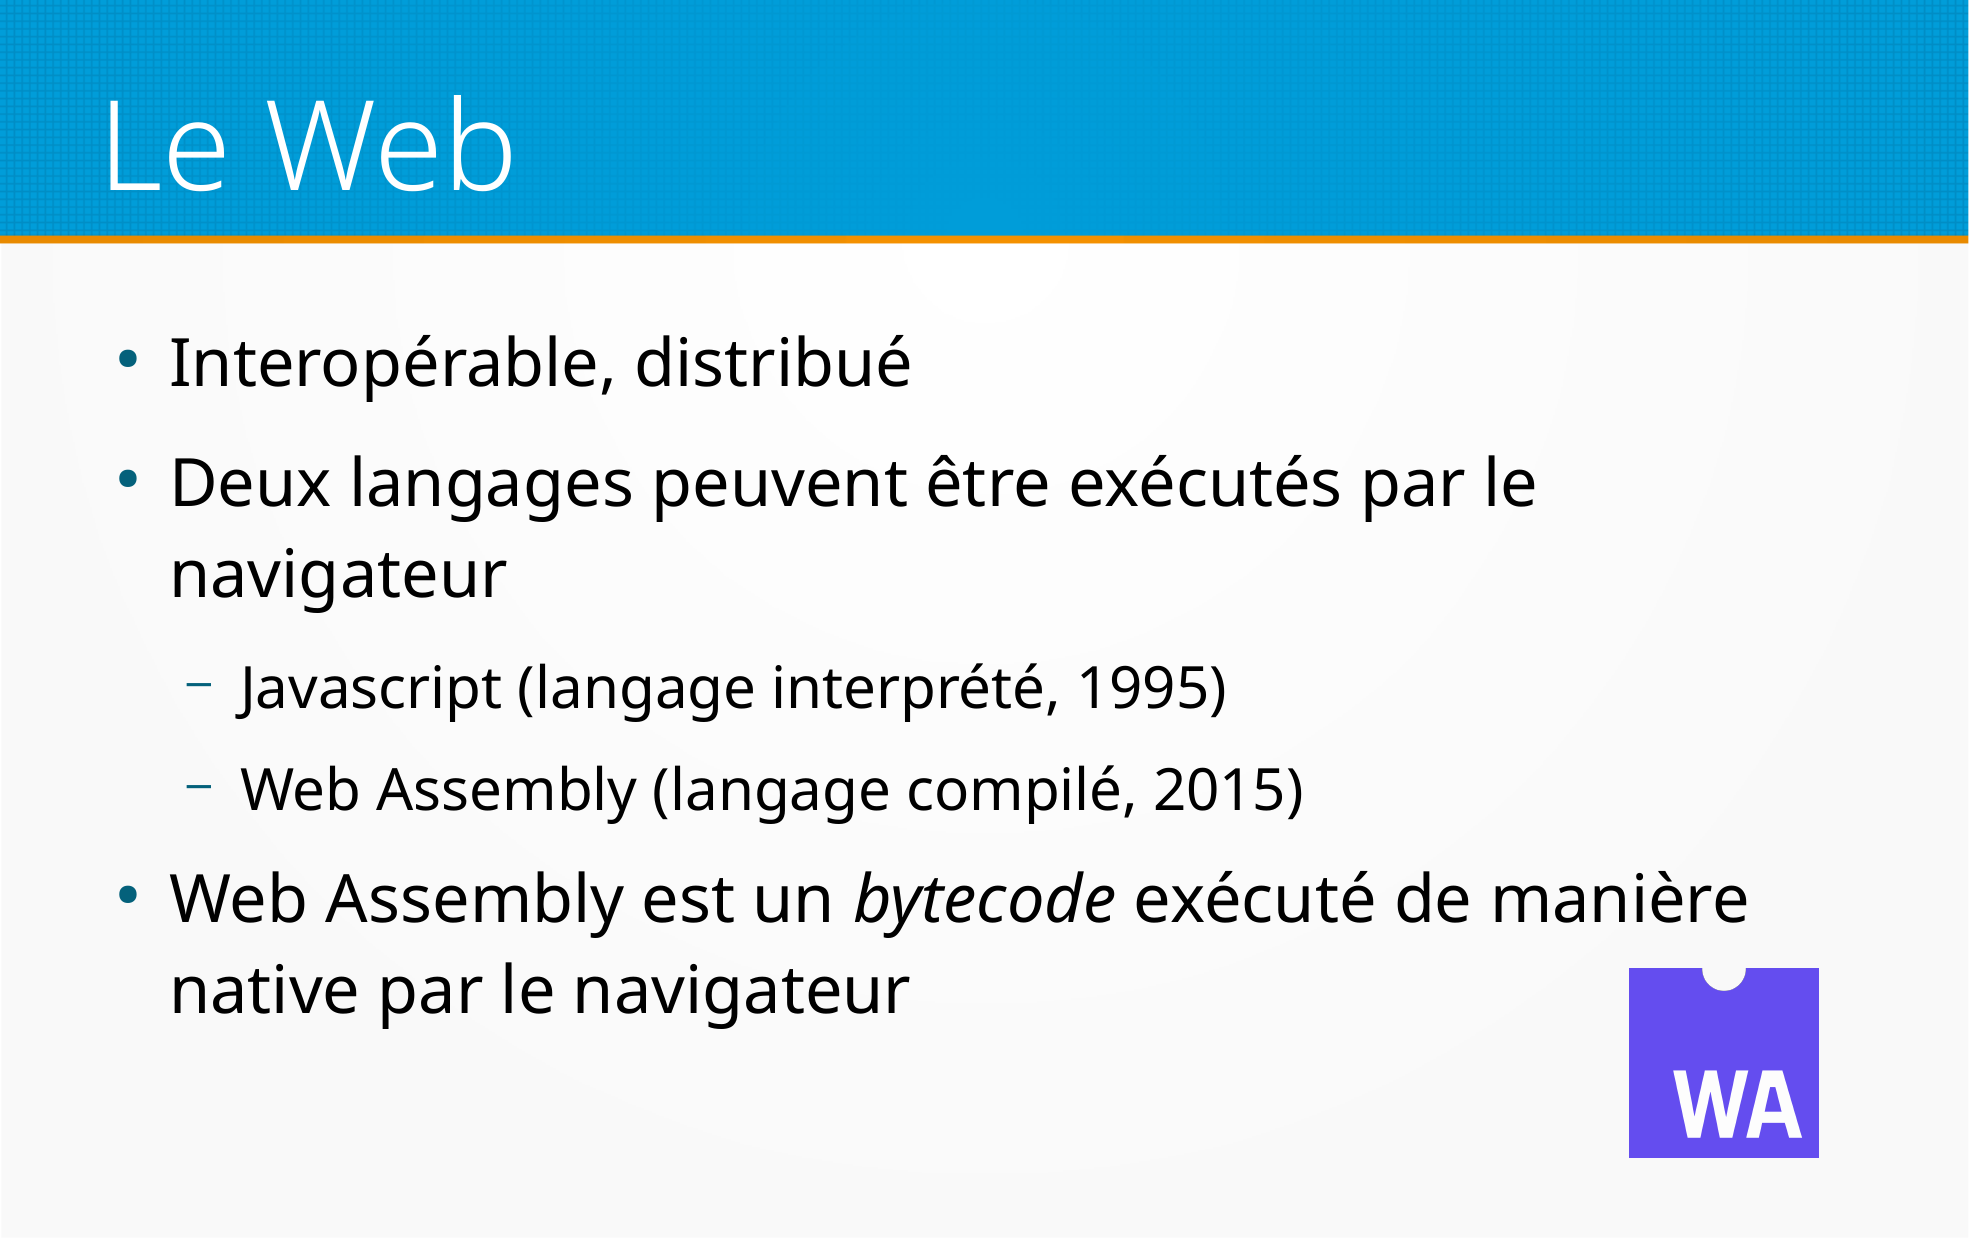

# Le Web
Interopérable, distribué
Deux langages peuvent être exécutés par le navigateur
Javascript (langage interprété, 1995)
Web Assembly (langage compilé, 2015)
Web Assembly est un bytecode exécuté de manière native par le navigateur